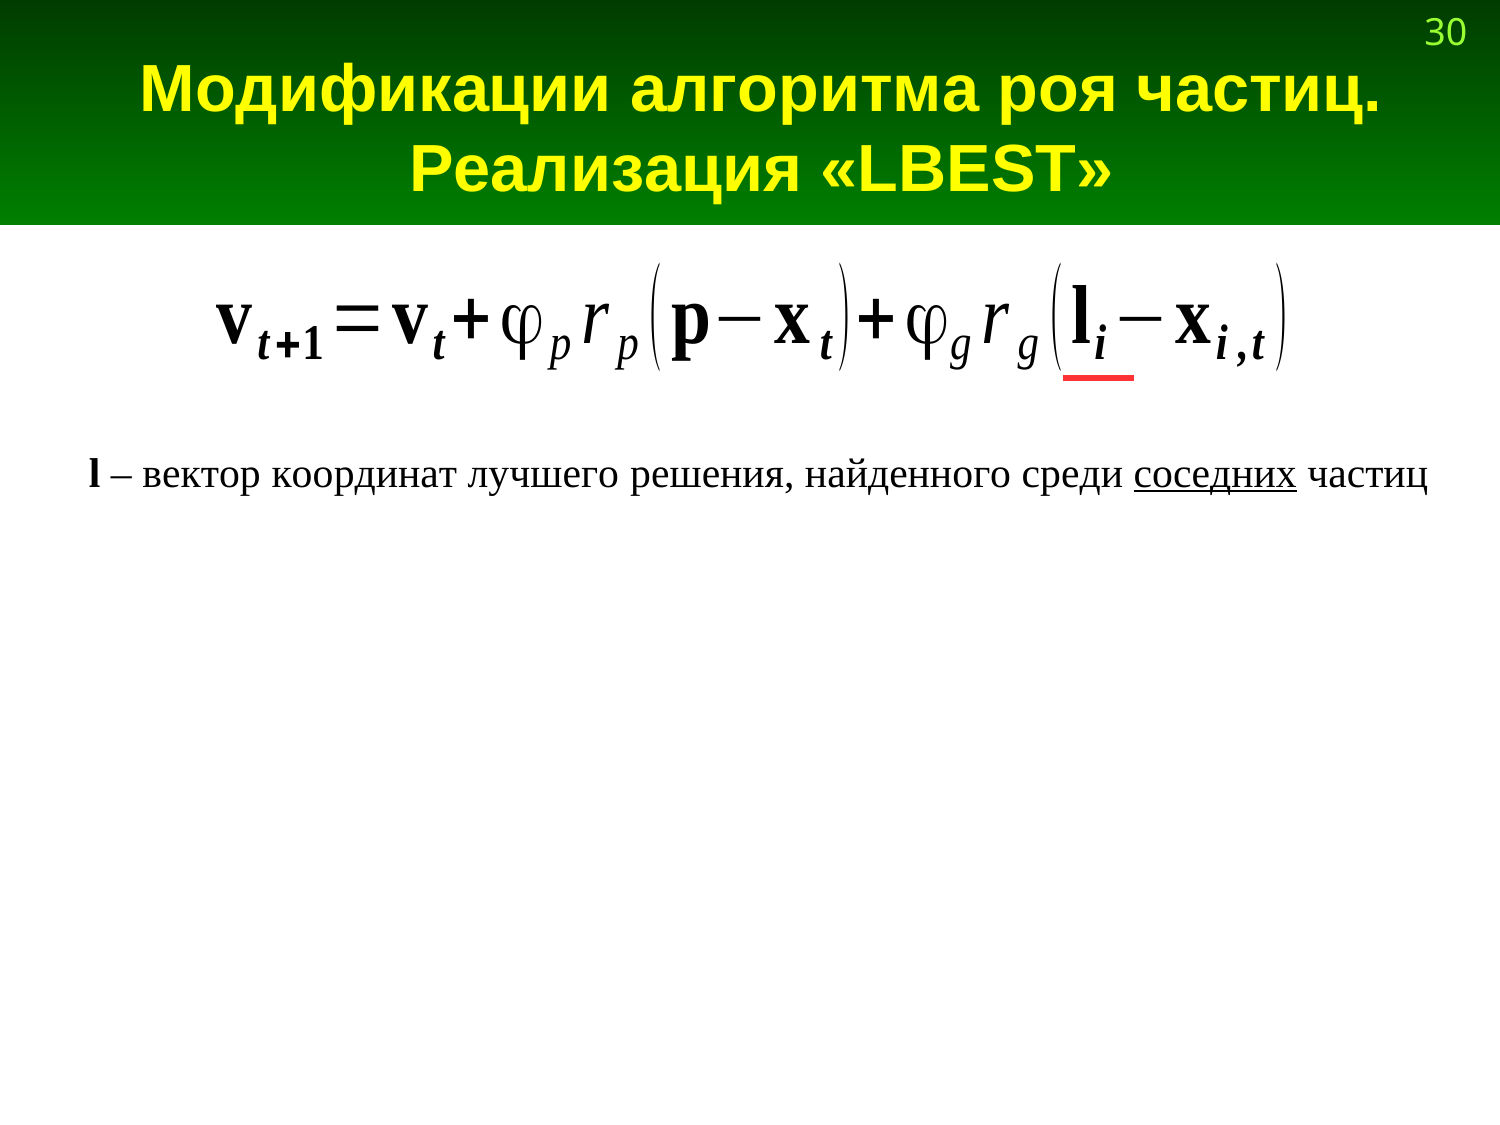

# Модификации алгоритма роя частиц. Реализация «LBEST»
l – вектор координат лучшего решения, найденного среди соседних частиц